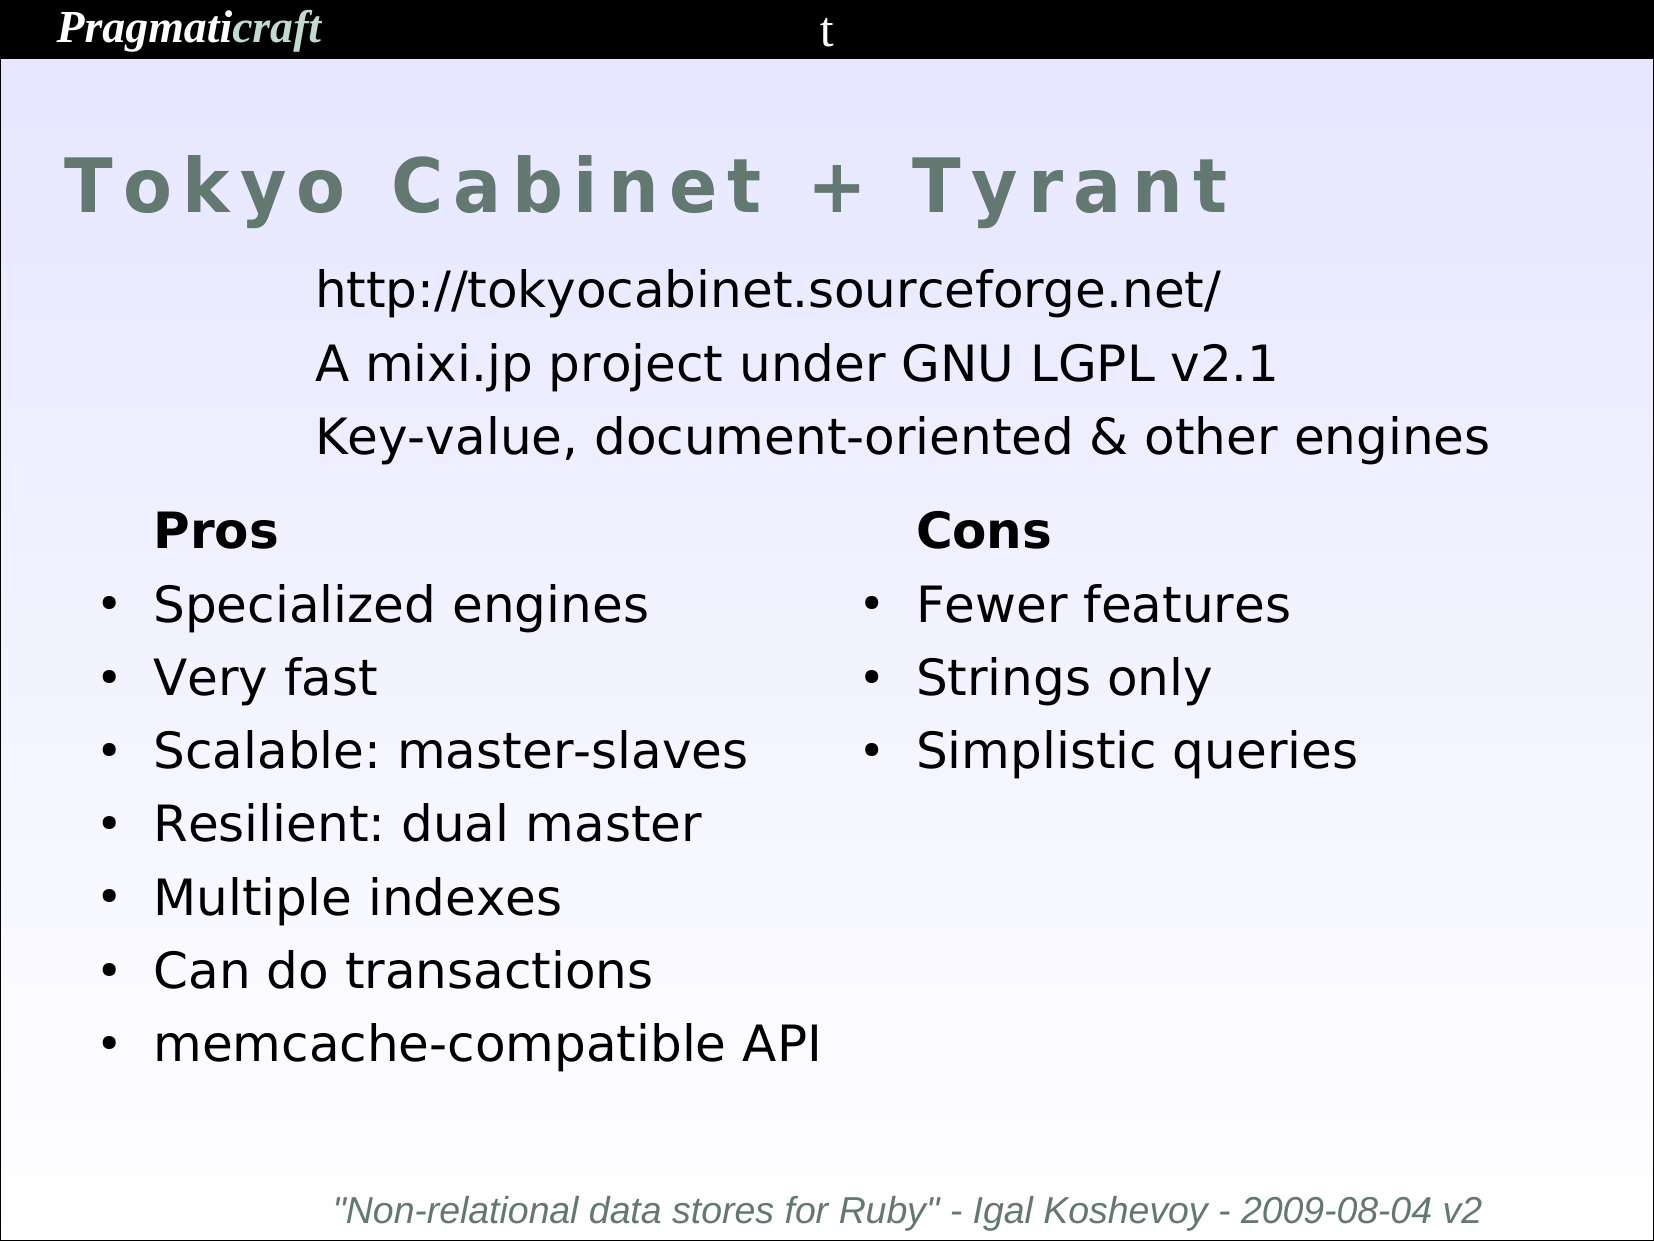

# Tokyo Cabinet + Tyrant
http://tokyocabinet.sourceforge.net/
A mixi.jp project under GNU LGPL v2.1
Key-value, document-oriented & other engines
Pros
Specialized engines
Very fast
Scalable: master-slaves
Resilient: dual master
Multiple indexes
Can do transactions
memcache-compatible API
Cons
Fewer features
Strings only
Simplistic queries